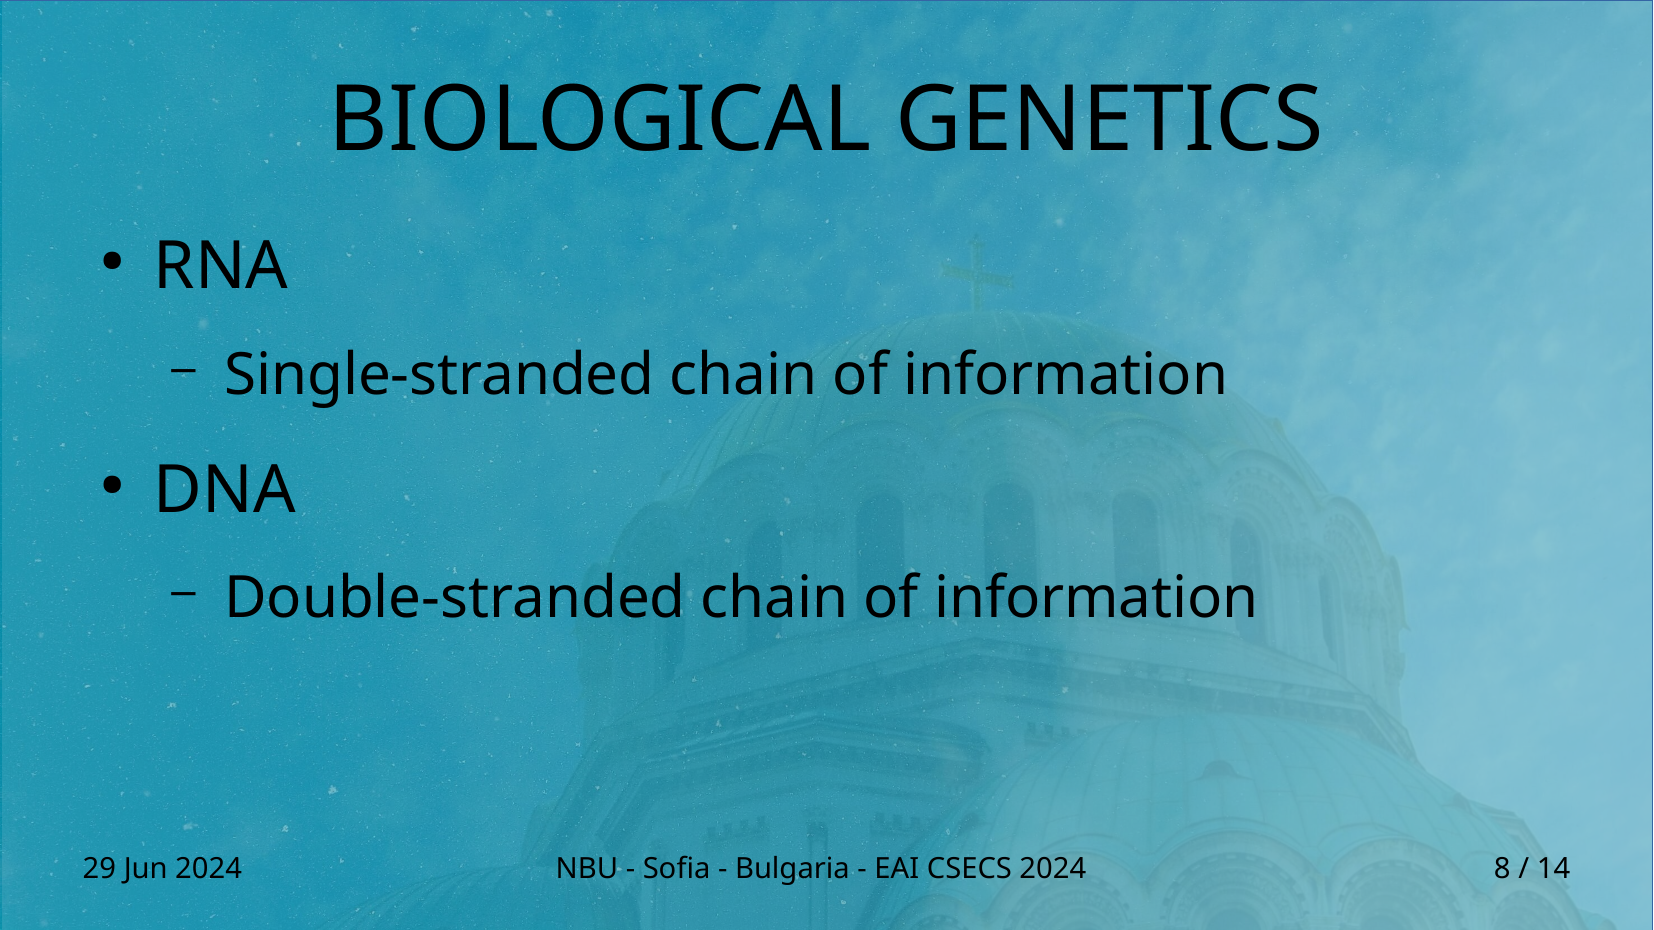

# BIOLOGICAL GENETICS
RNA
Single-stranded chain of information
DNA
Double-stranded chain of information
29 Jun 2024
NBU - Sofia - Bulgaria - EAI CSECS 2024
8